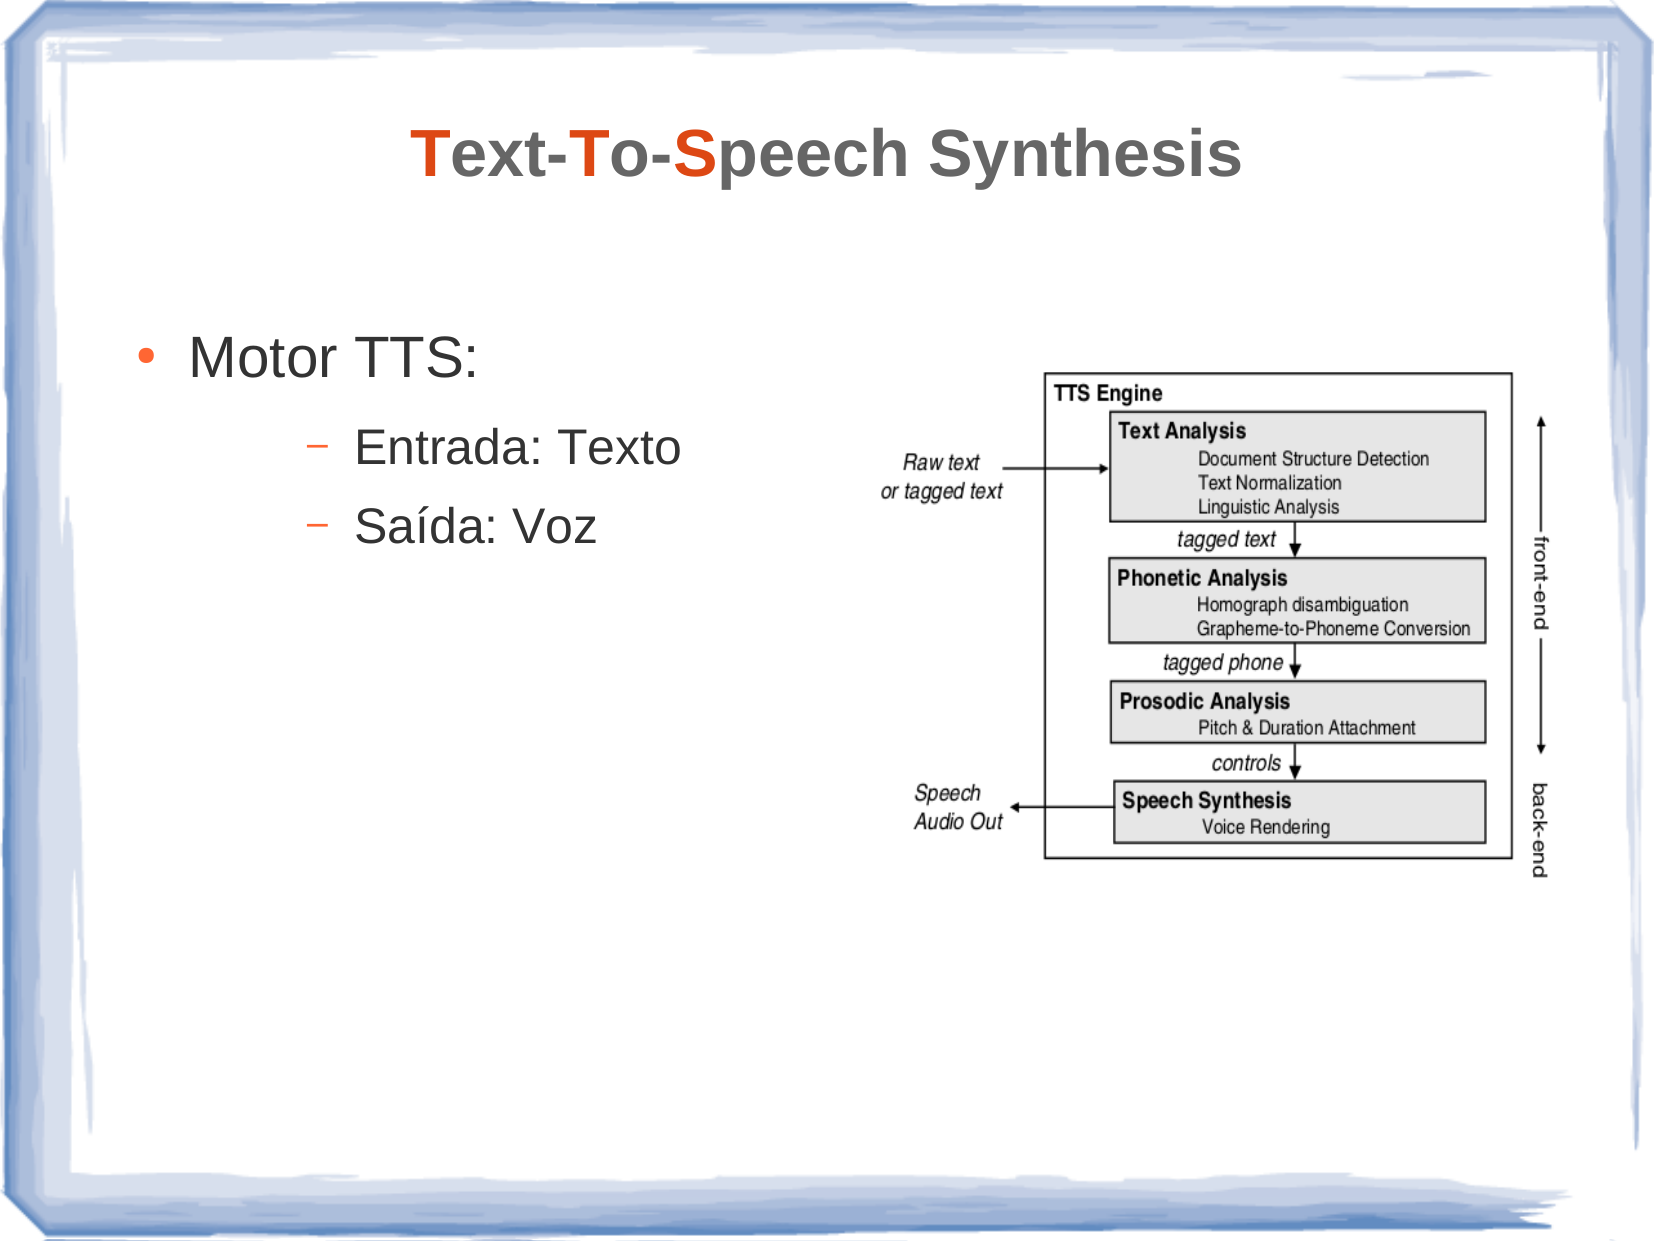

# Text-To-Speech Synthesis
Motor TTS:
Entrada: Texto
Saída: Voz
*Pode ser taggeado